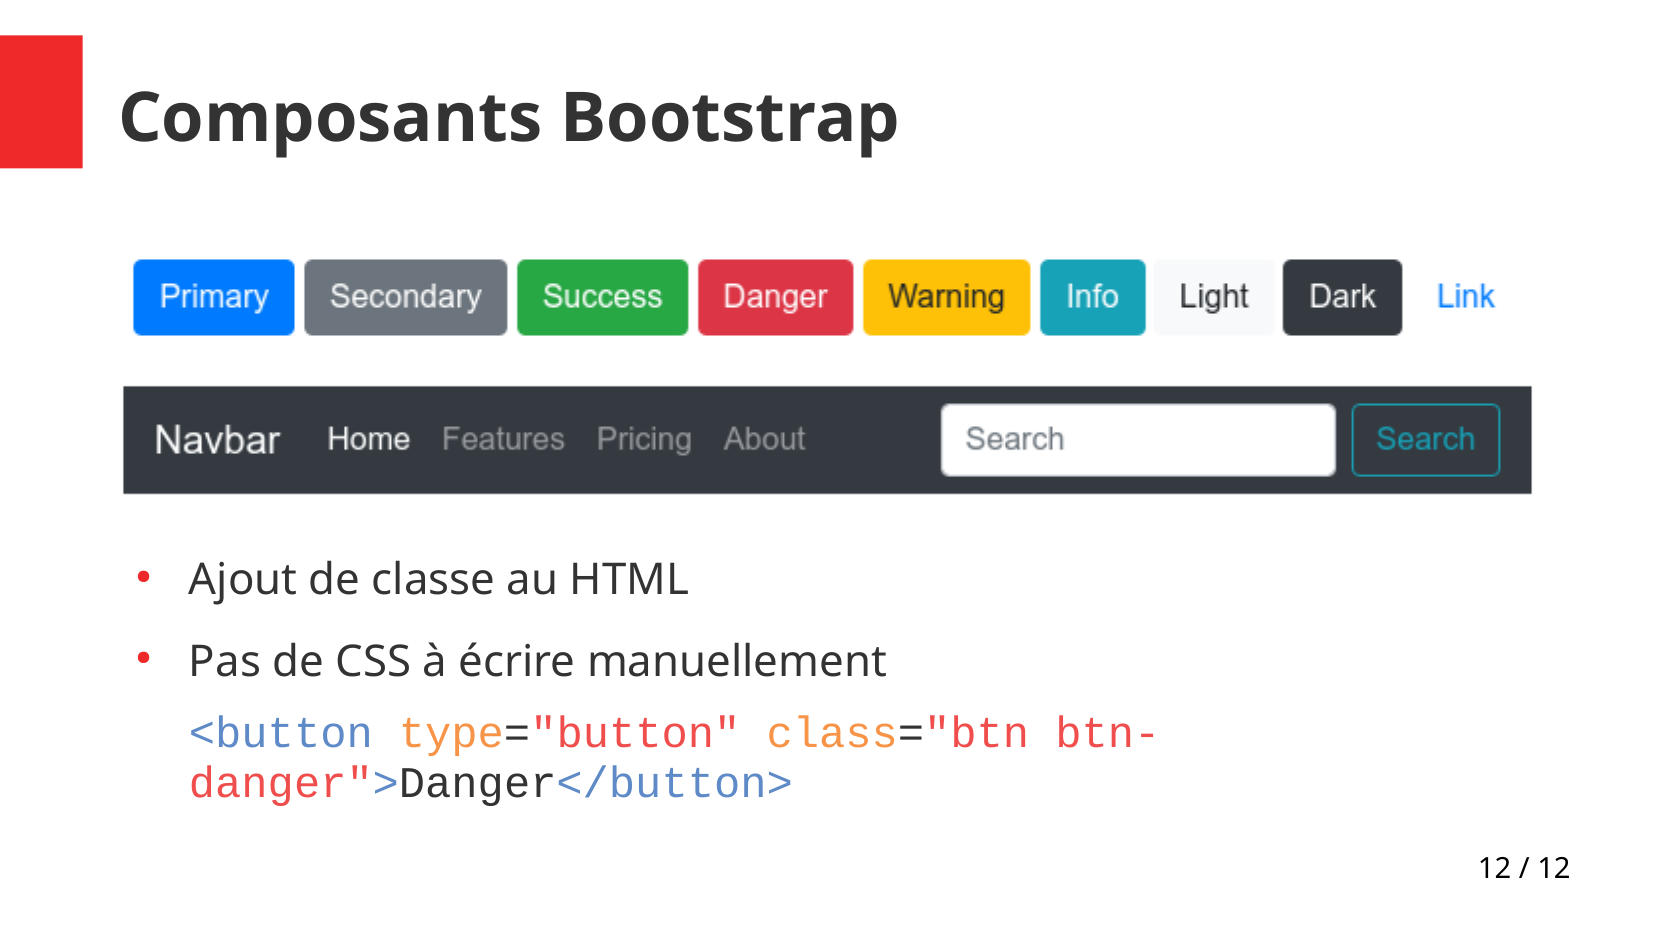

# Composants Bootstrap
Ajout de classe au HTML
Pas de CSS à écrire manuellement
<button type="button" class="btn btn-danger">Danger</button>
12